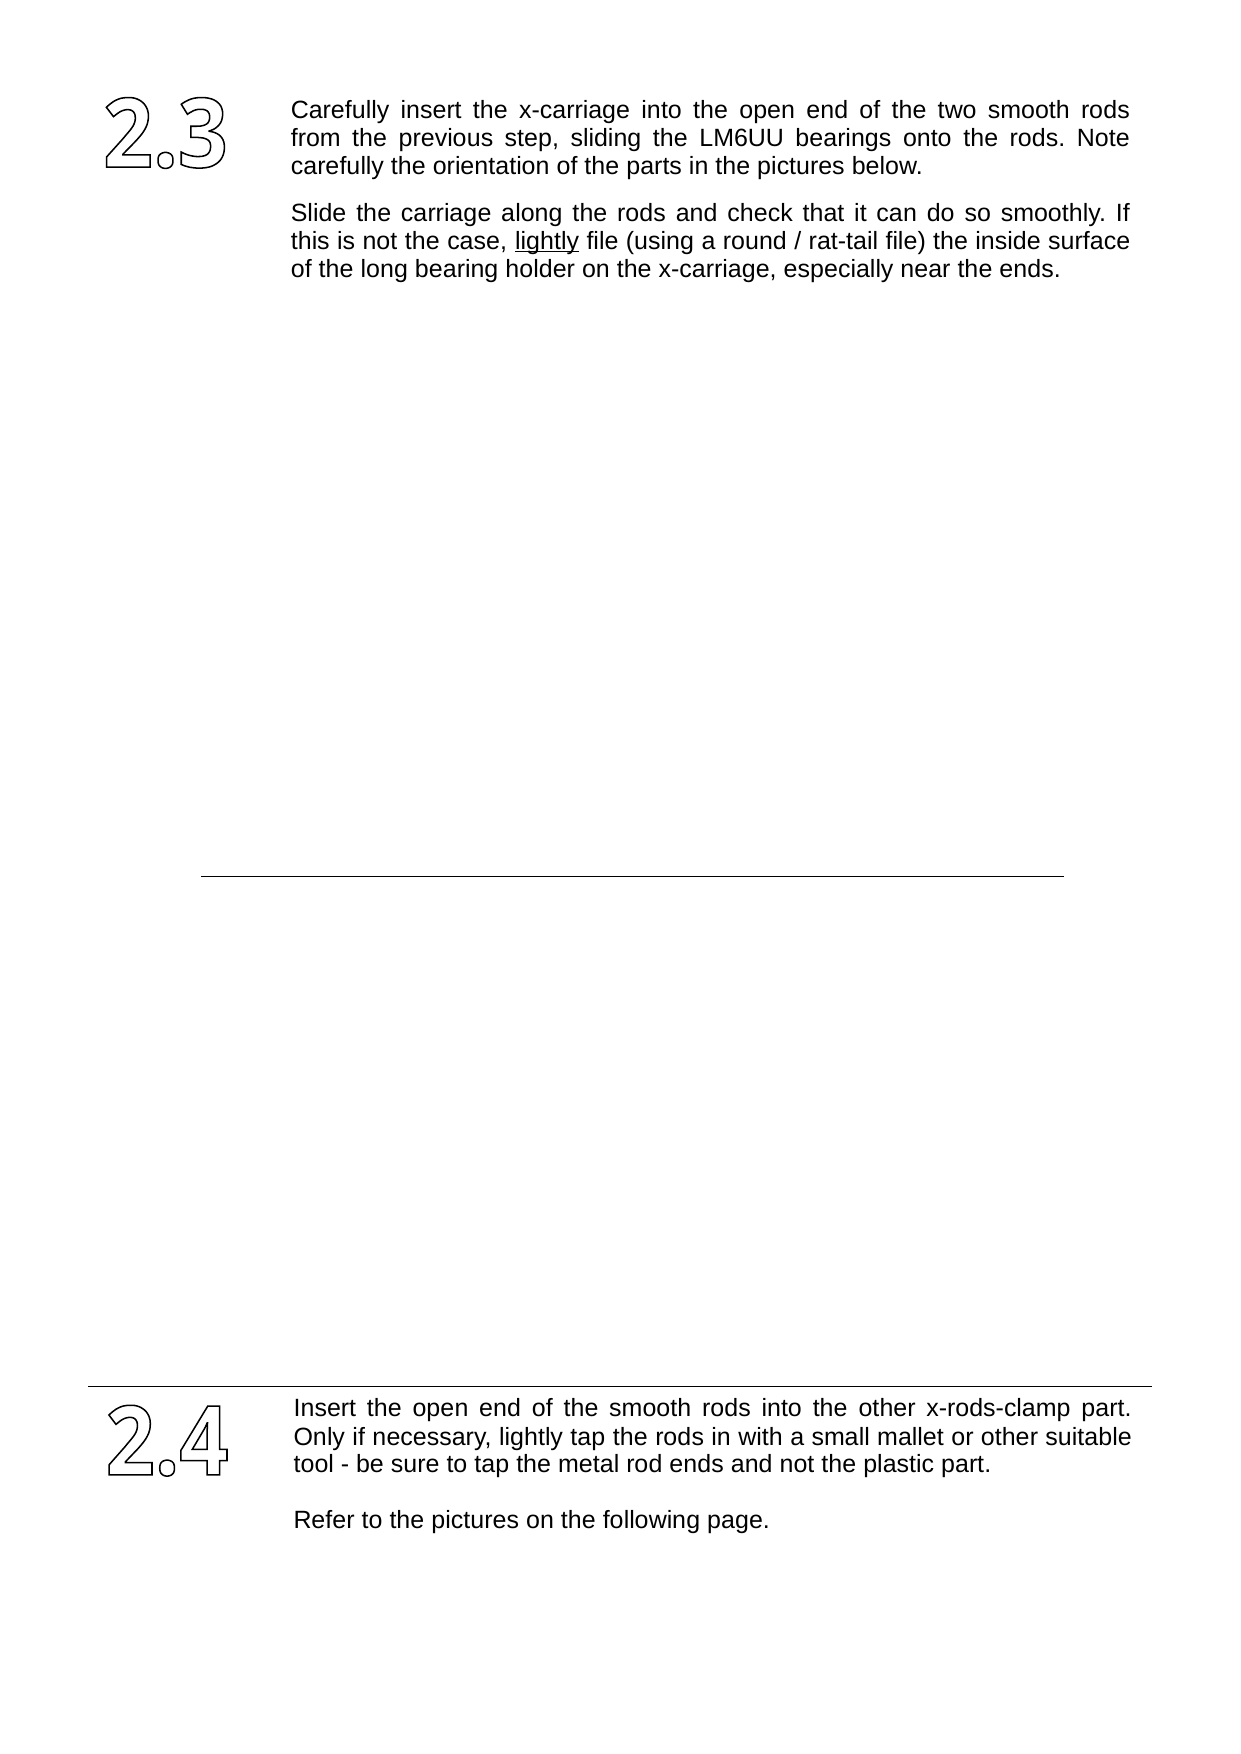

Carefully insert the x-carriage into the open end of the two smooth rods from the previous step, sliding the LM6UU bearings onto the rods. Note carefully the orientation of the parts in the pictures below.
Slide the carriage along the rods and check that it can do so smoothly. If this is not the case, lightly file (using a round / rat-tail file) the inside surface of the long bearing holder on the x-carriage, especially near the ends.
2.3
Insert the open end of the smooth rods into the other x-rods-clamp part. Only if necessary, lightly tap the rods in with a small mallet or other suitable tool - be sure to tap the metal rod ends and not the plastic part.
Refer to the pictures on the following page.
2.4